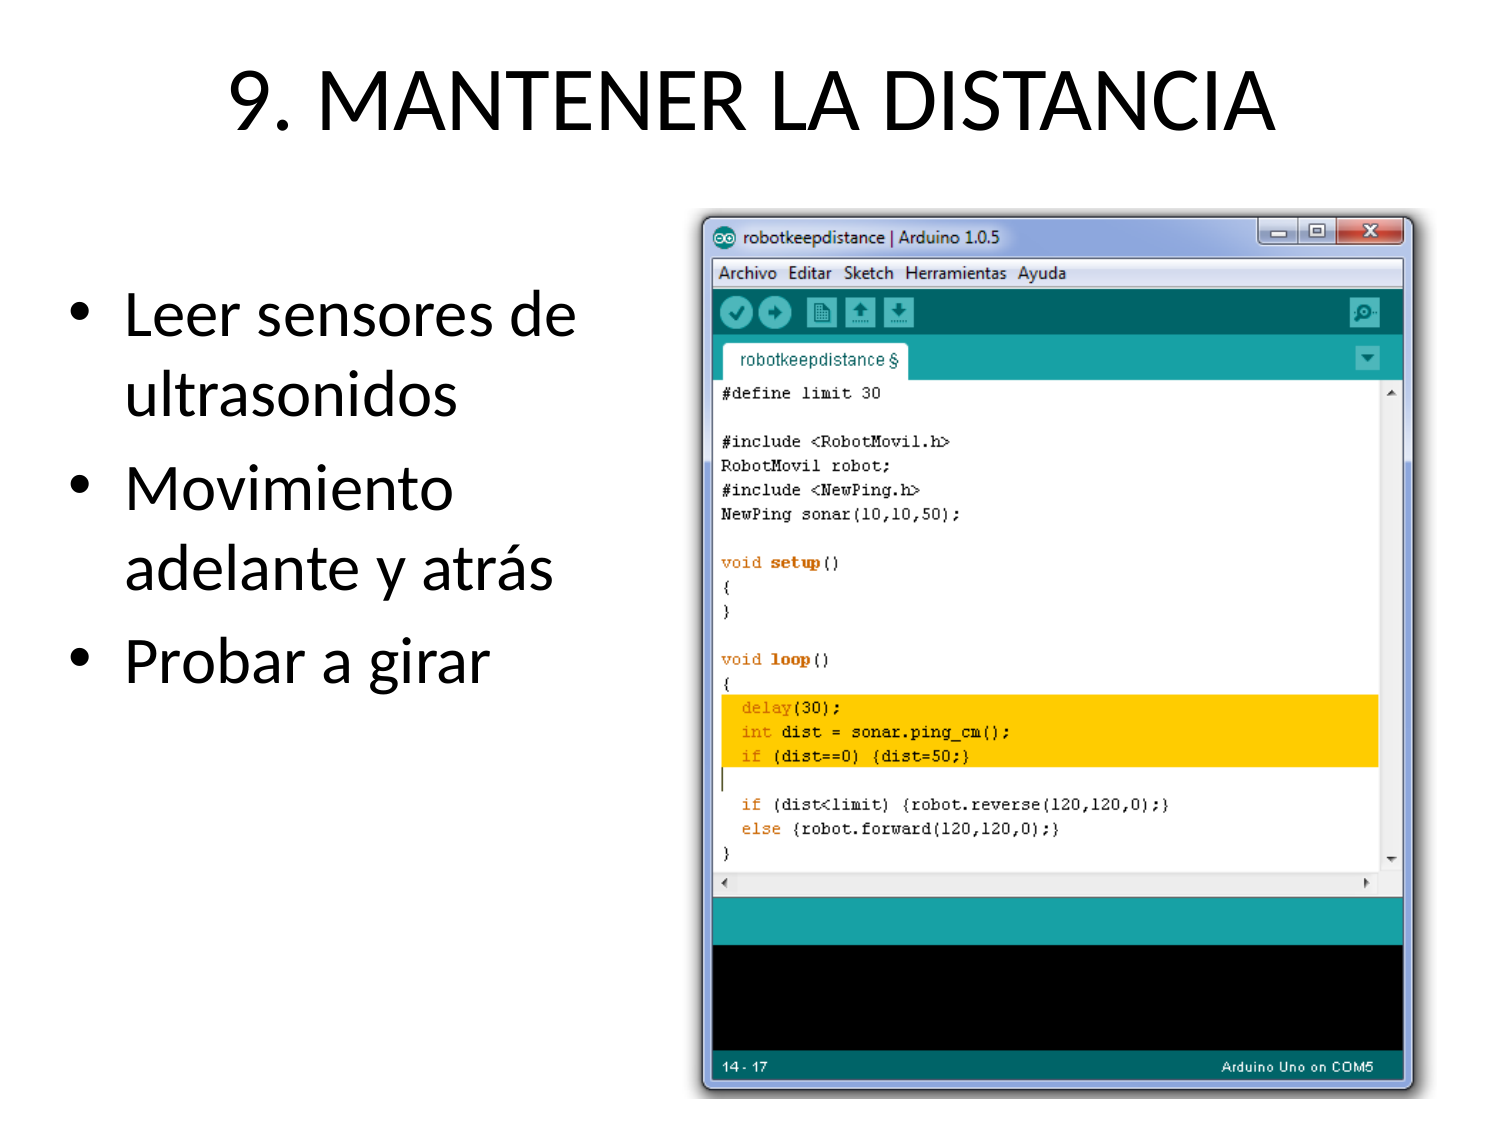

# 9. MANTENER LA DISTANCIA
Leer sensores de ultrasonidos
Movimiento adelante y atrás
Probar a girar